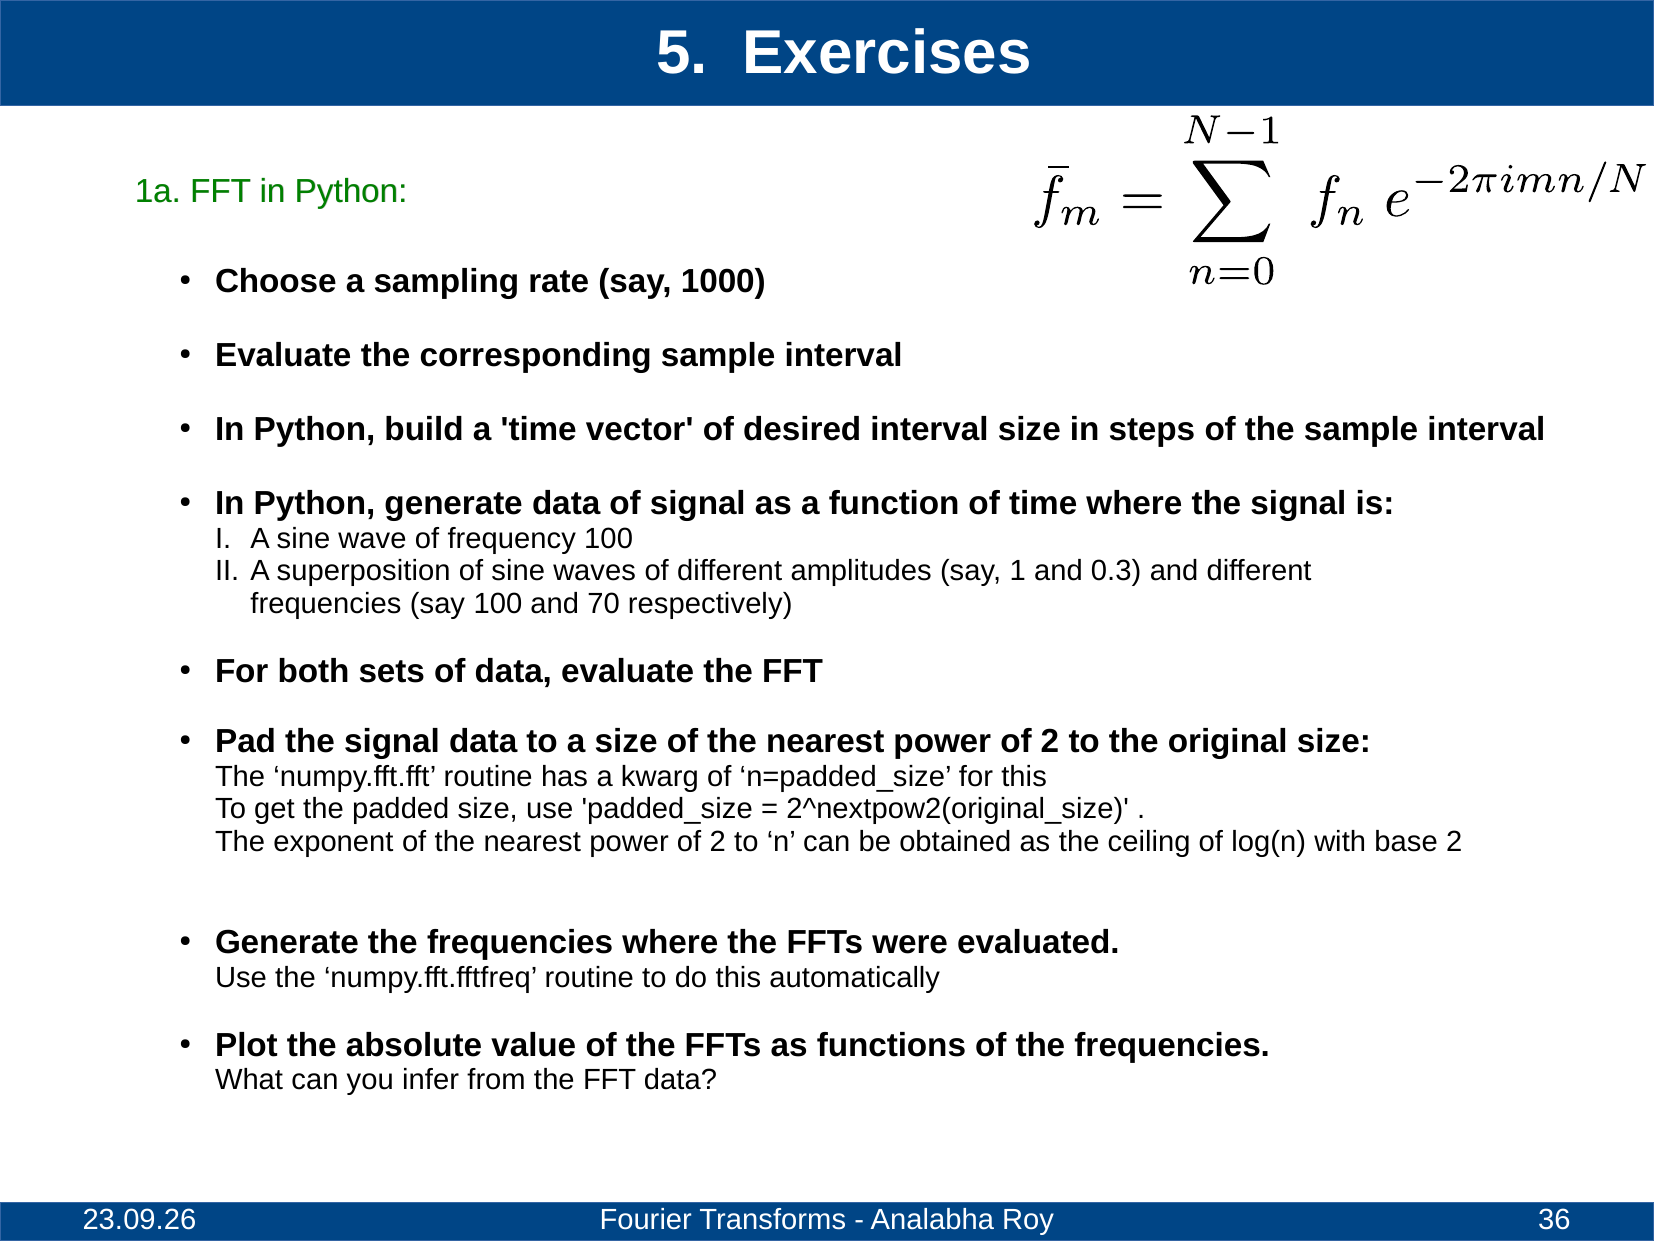

# 5. Exercises
1a. FFT in Python:
Choose a sampling rate (say, 1000)
Evaluate the corresponding sample interval
In Python, build a 'time vector' of desired interval size in steps of the sample interval
In Python, generate data of signal as a function of time where the signal is:
A sine wave of frequency 100
A superposition of sine waves of different amplitudes (say, 1 and 0.3) and different
frequencies (say 100 and 70 respectively)
For both sets of data, evaluate the FFT
Pad the signal data to a size of the nearest power of 2 to the original size:
The ‘numpy.fft.fft’ routine has a kwarg of ‘n=padded_size’ for this
To get the padded size, use 'padded_size = 2^nextpow2(original_size)' .
The exponent of the nearest power of 2 to ‘n’ can be obtained as the ceiling of log(n) with base 2
Generate the frequencies where the FFTs were evaluated.
Use the ‘numpy.fft.fftfreq’ routine to do this automatically
Plot the absolute value of the FFTs as functions of the frequencies.
What can you infer from the FFT data?
Your name here (insert->page number)
36